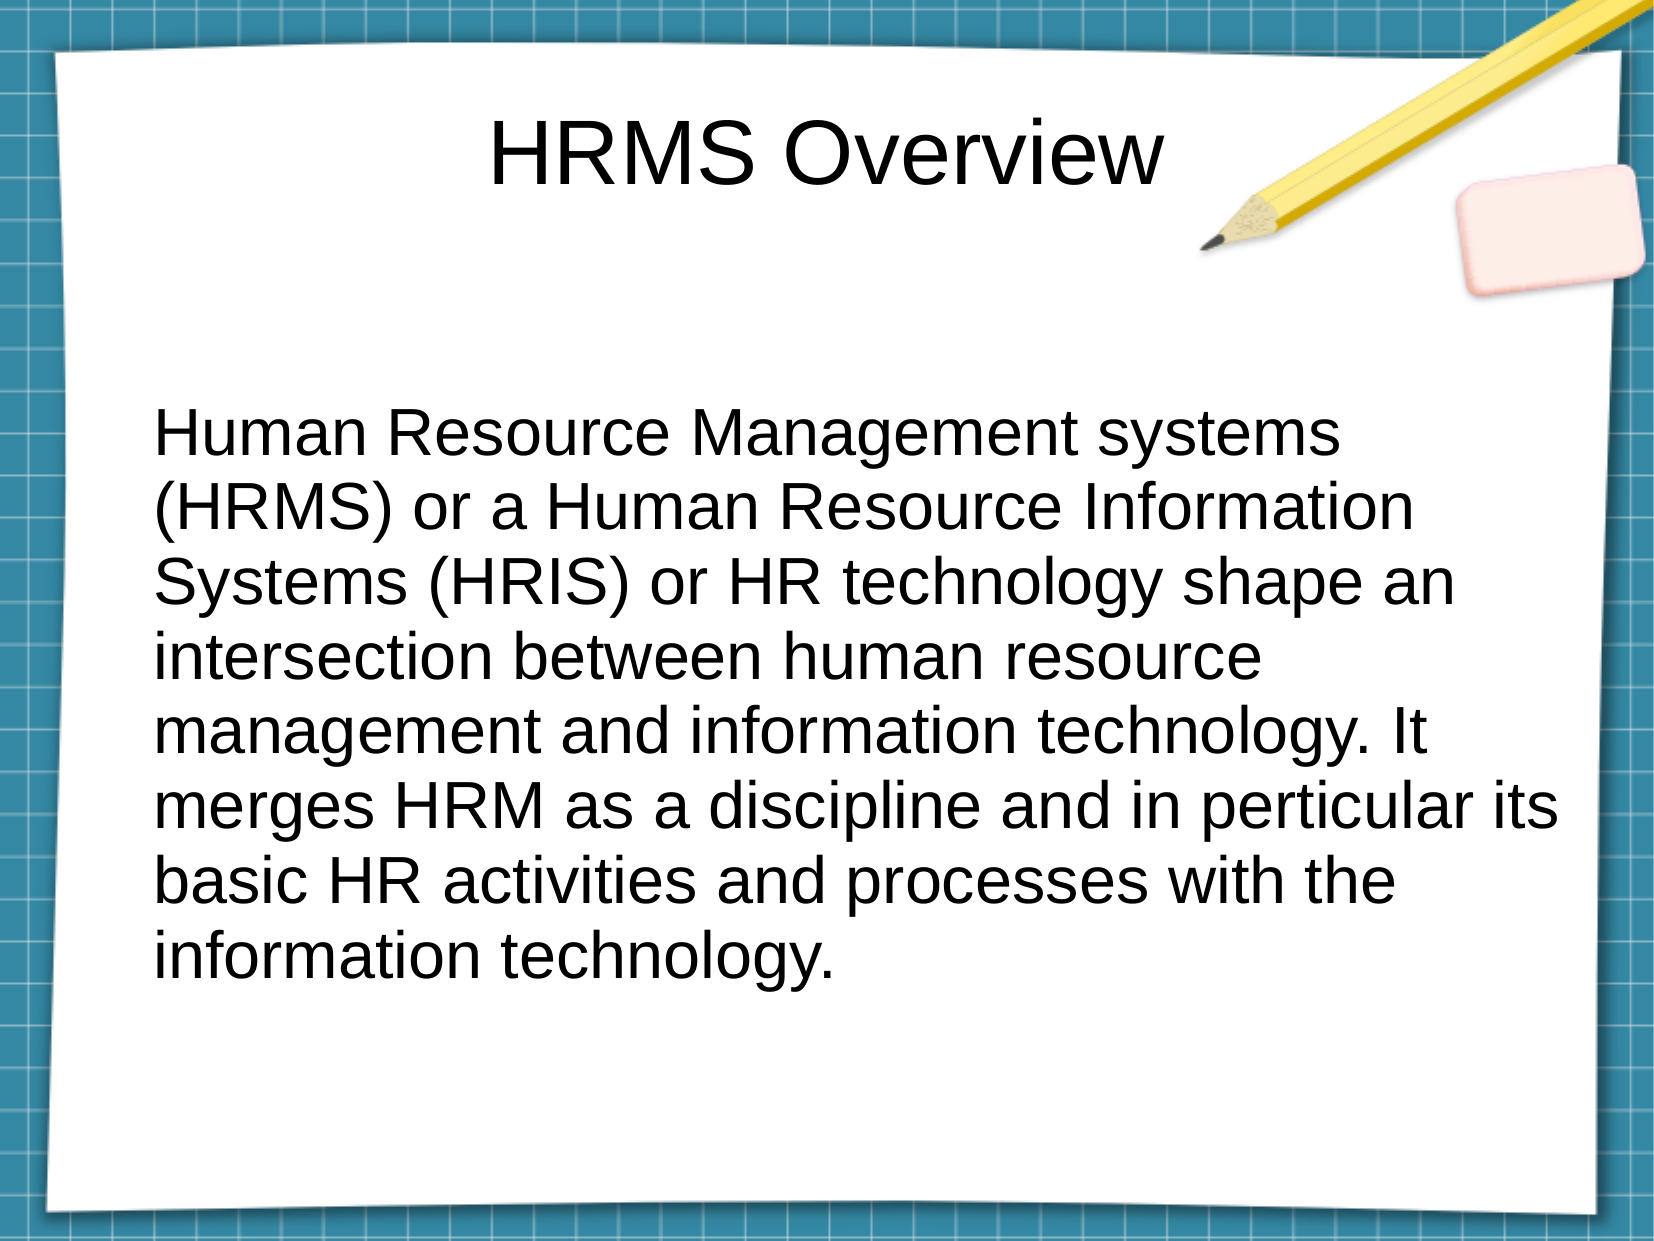

# HRMS Overview
Human Resource Management systems (HRMS) or a Human Resource Information Systems (HRIS) or HR technology shape an intersection between human resource management and information technology. It merges HRM as a discipline and in perticular its basic HR activities and processes with the information technology.